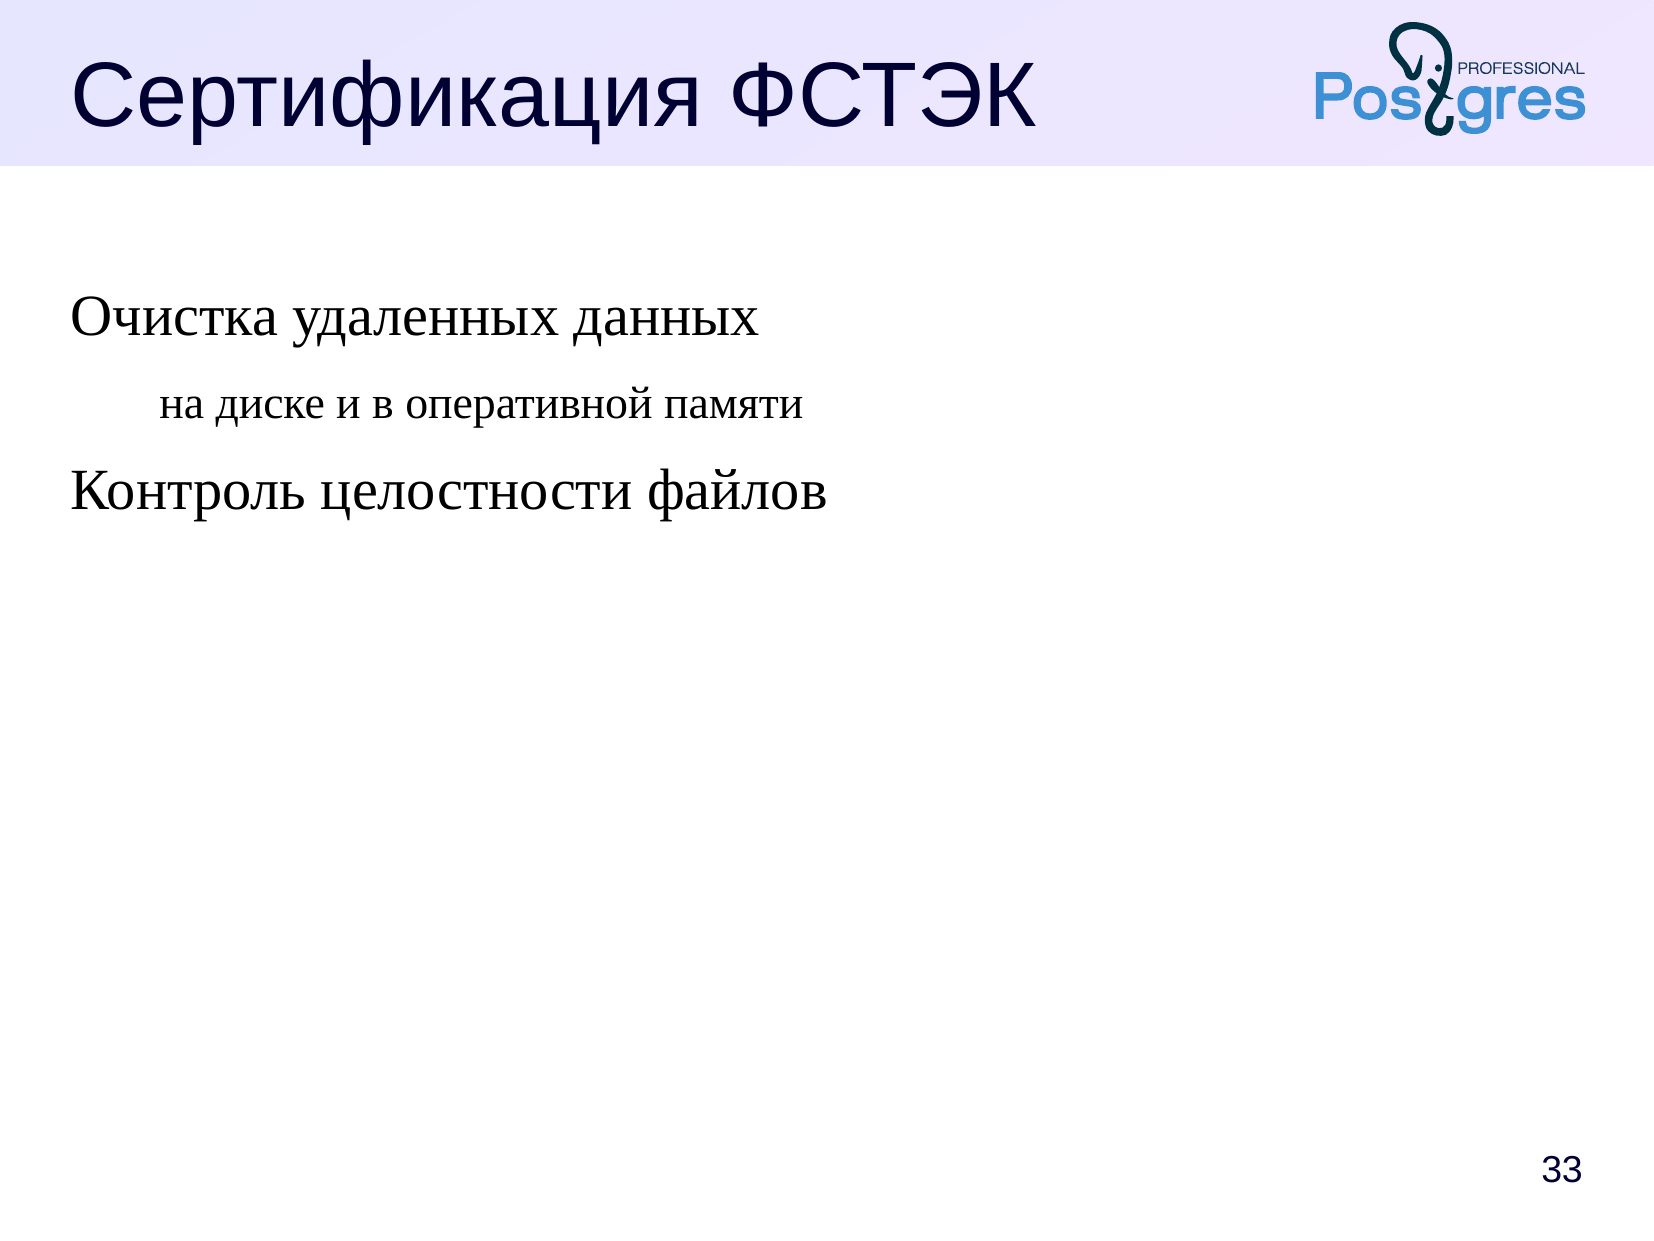

# Сертификация ФСТЭК
Очистка удаленных данных
на диске и в оперативной памяти
Контроль целостности файлов